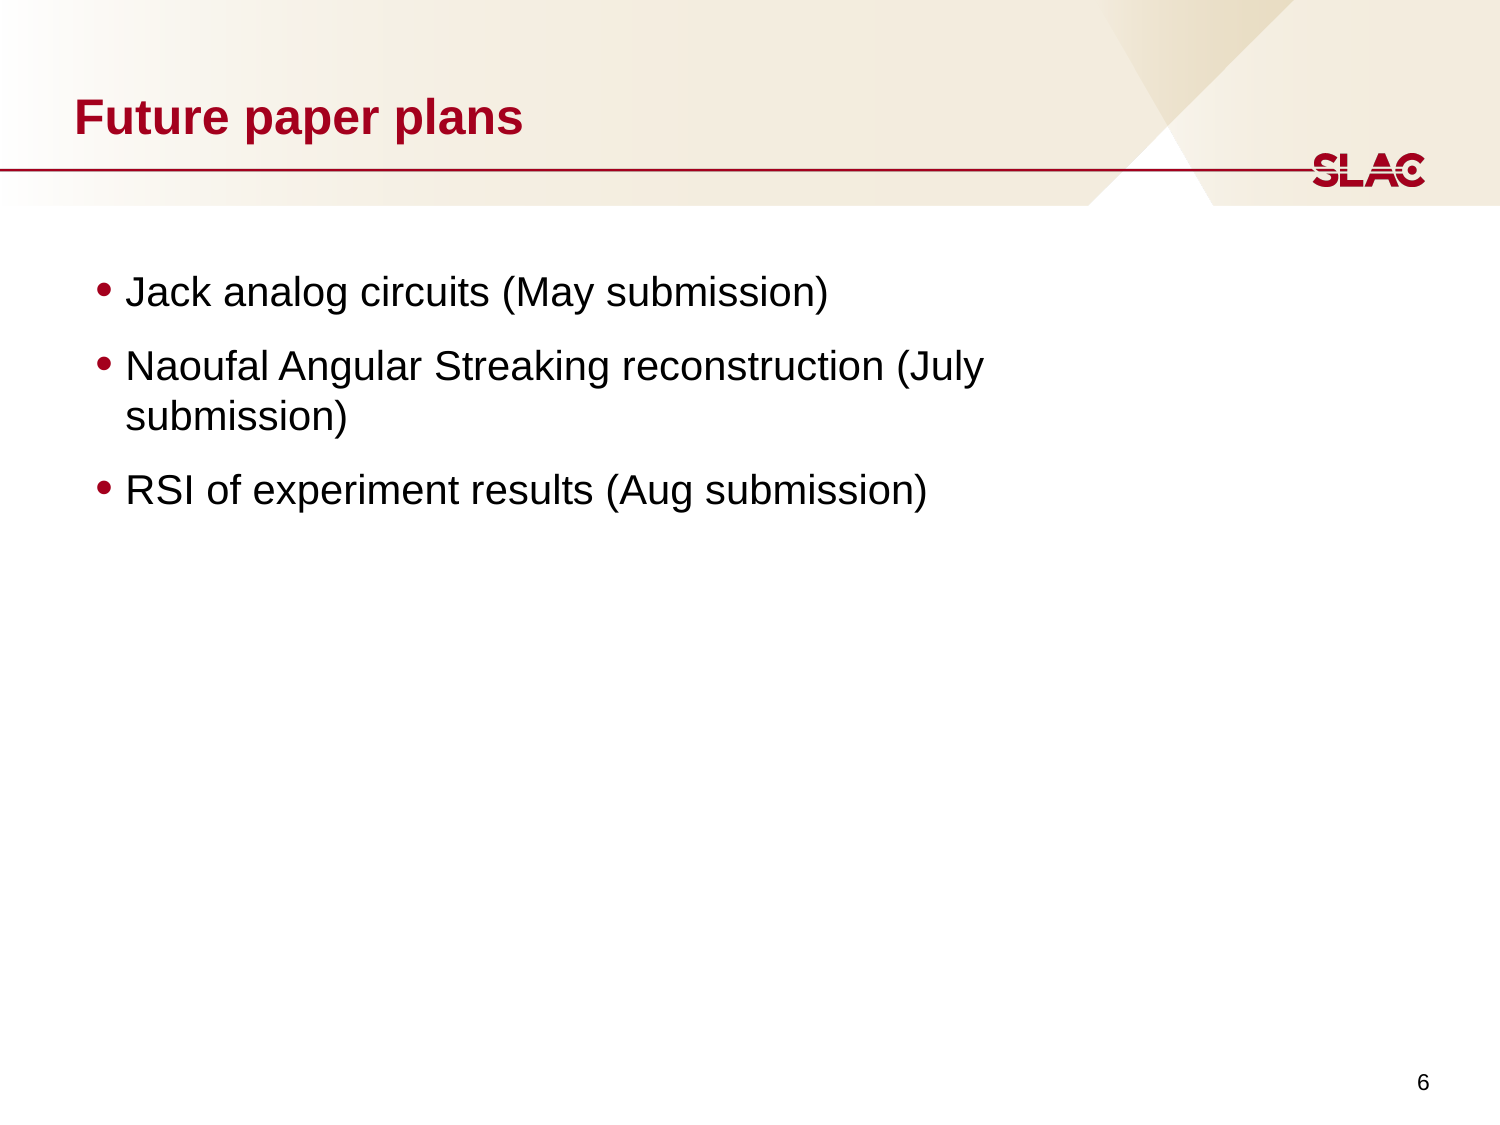

# Future paper plans
Jack analog circuits (May submission)
Naoufal Angular Streaking reconstruction (July submission)
RSI of experiment results (Aug submission)